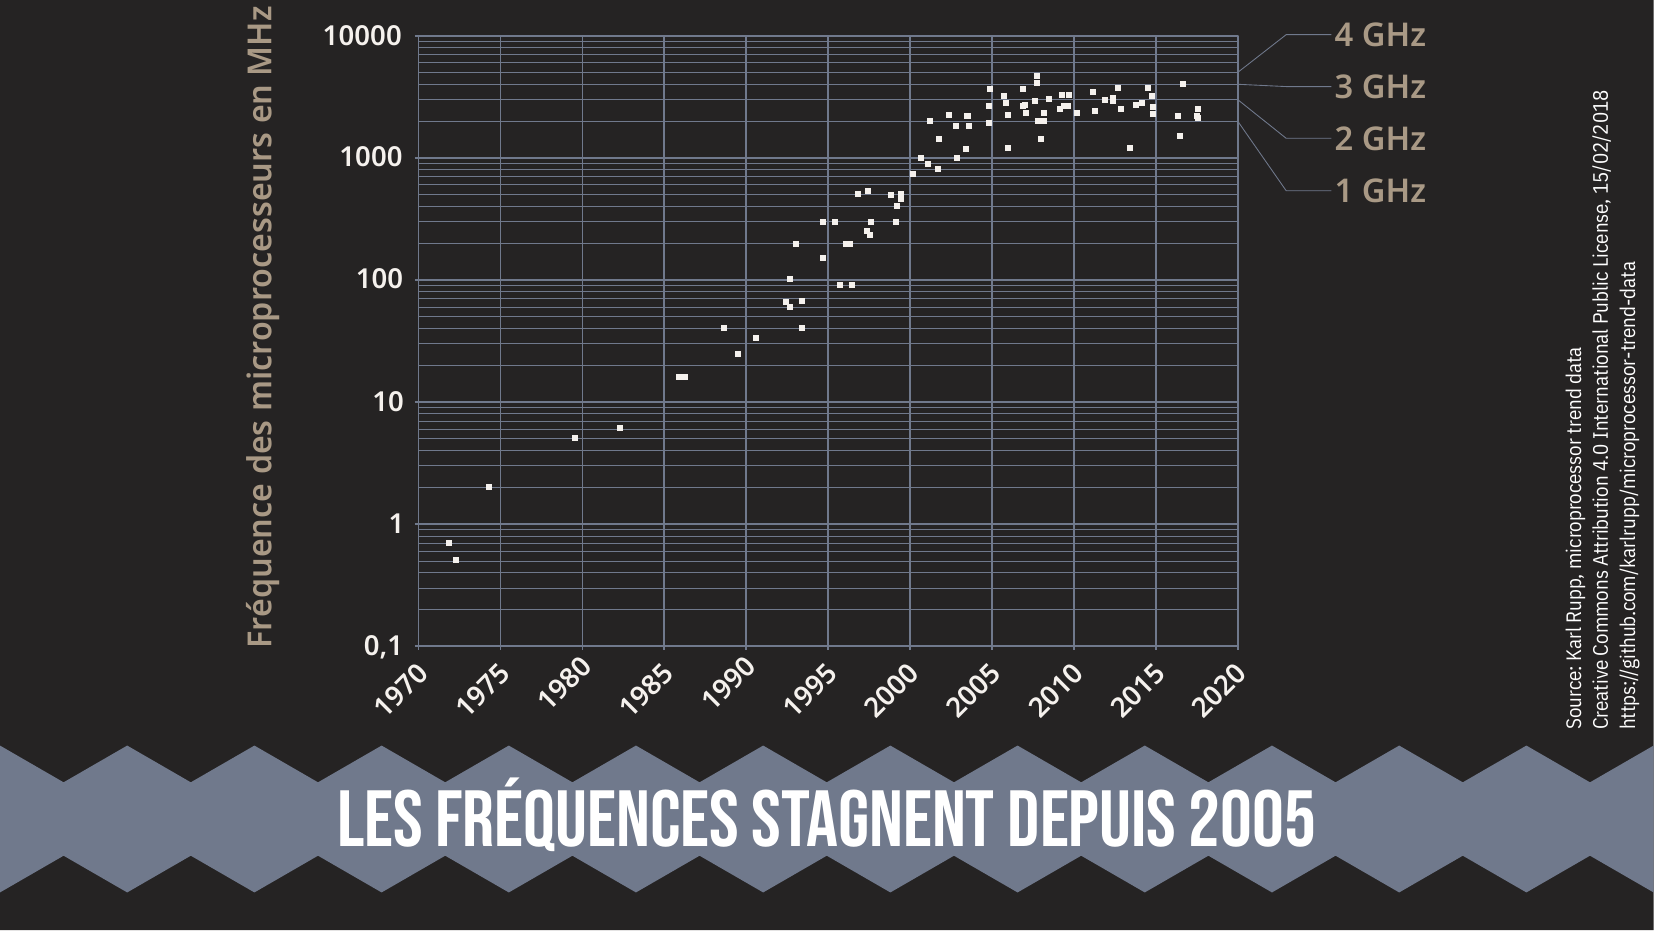

Source: Karl Rupp, microprocessor trend data
Creative Commons Attribution 4.0 International Public License, 15/02/2018
https://github.com/karlrupp/microprocessor-trend-data
# Les fréquences stagnent depuis 2005